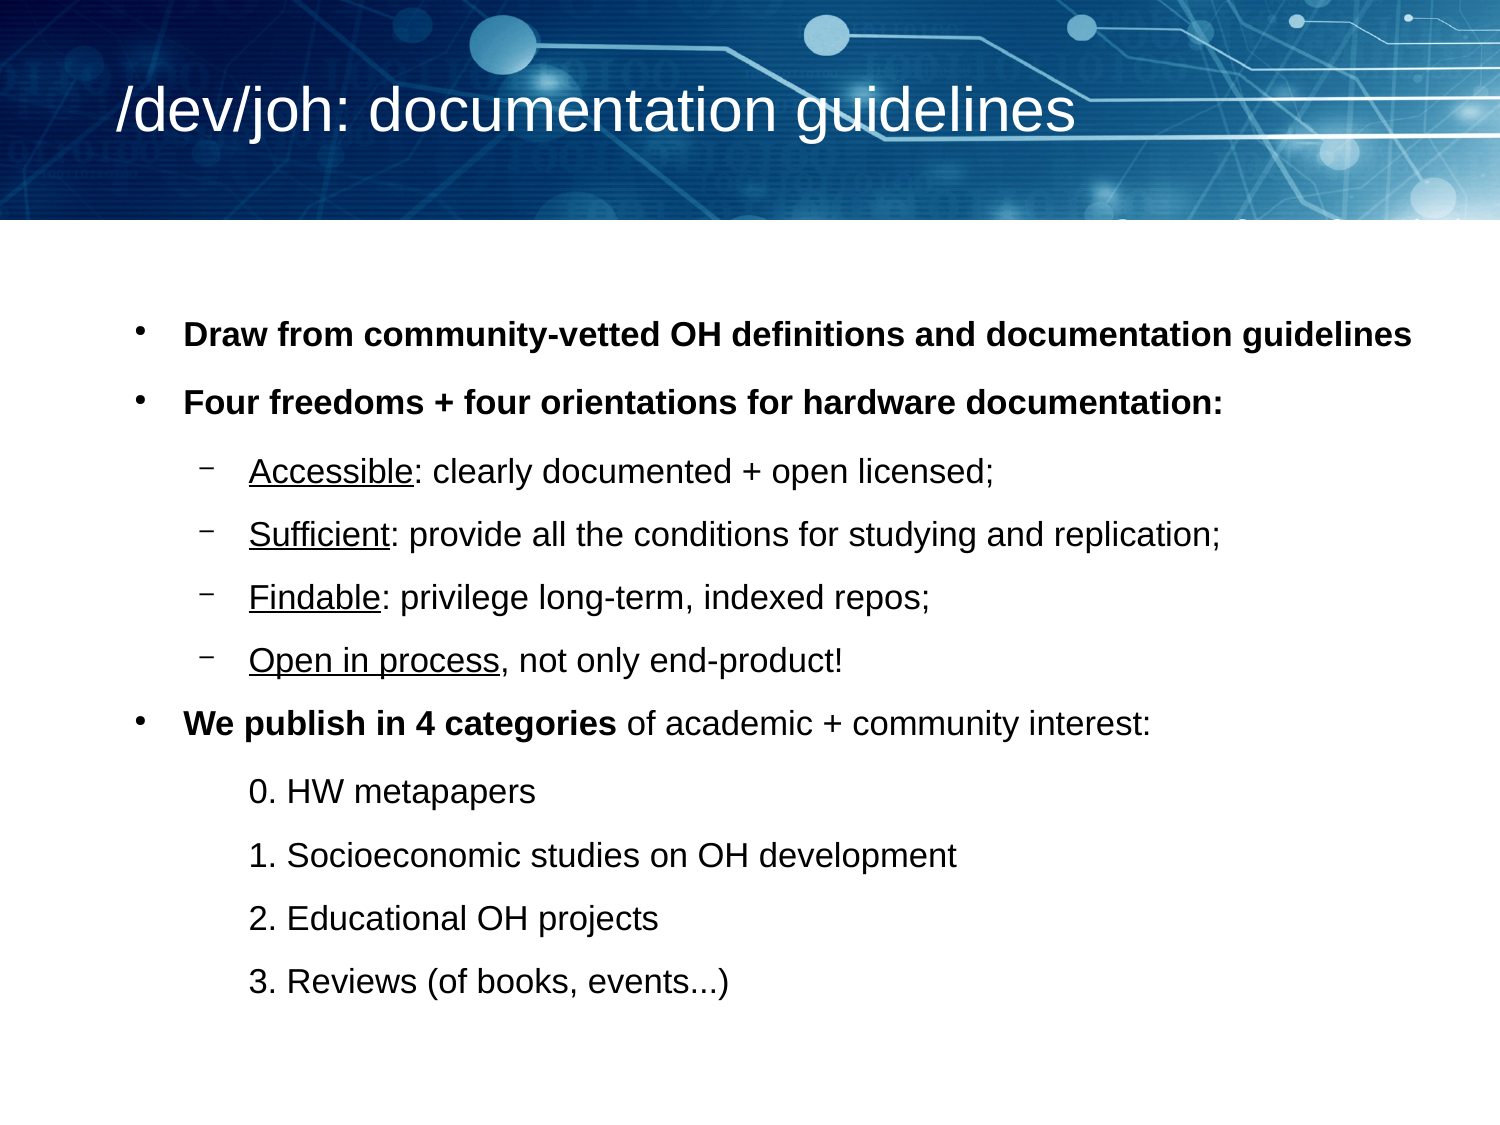

# /dev/joh: documentation guidelines
Draw from community-vetted OH definitions and documentation guidelines
Four freedoms + four orientations for hardware documentation:
Accessible: clearly documented + open licensed;
Sufficient: provide all the conditions for studying and replication;
Findable: privilege long-term, indexed repos;
Open in process, not only end-product!
We publish in 4 categories of academic + community interest:
0. HW metapapers
1. Socioeconomic studies on OH development
2. Educational OH projects
3. Reviews (of books, events...)